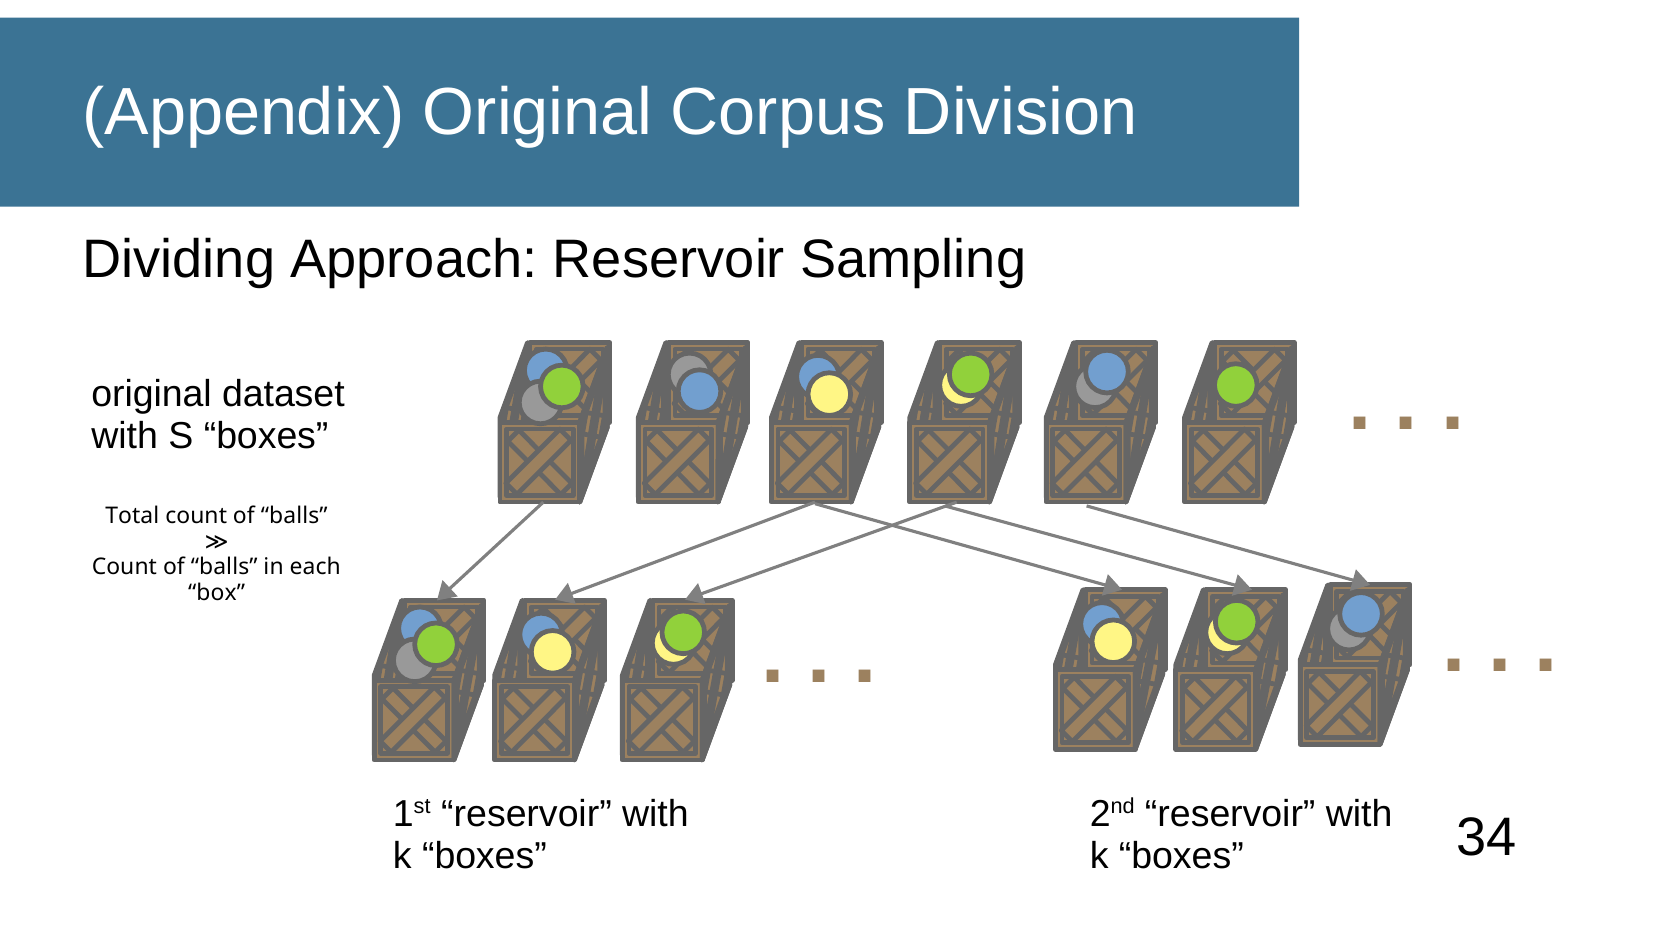

# (Appendix) Original Corpus Division
Dividing Approach: Reservoir Sampling
. . .
original dataset
with S “boxes”
Total count of “balls”
≫
Count of “balls” in each “box”
. . .
. . .
1st “reservoir” with
k “boxes”
2nd “reservoir” with
k “boxes”